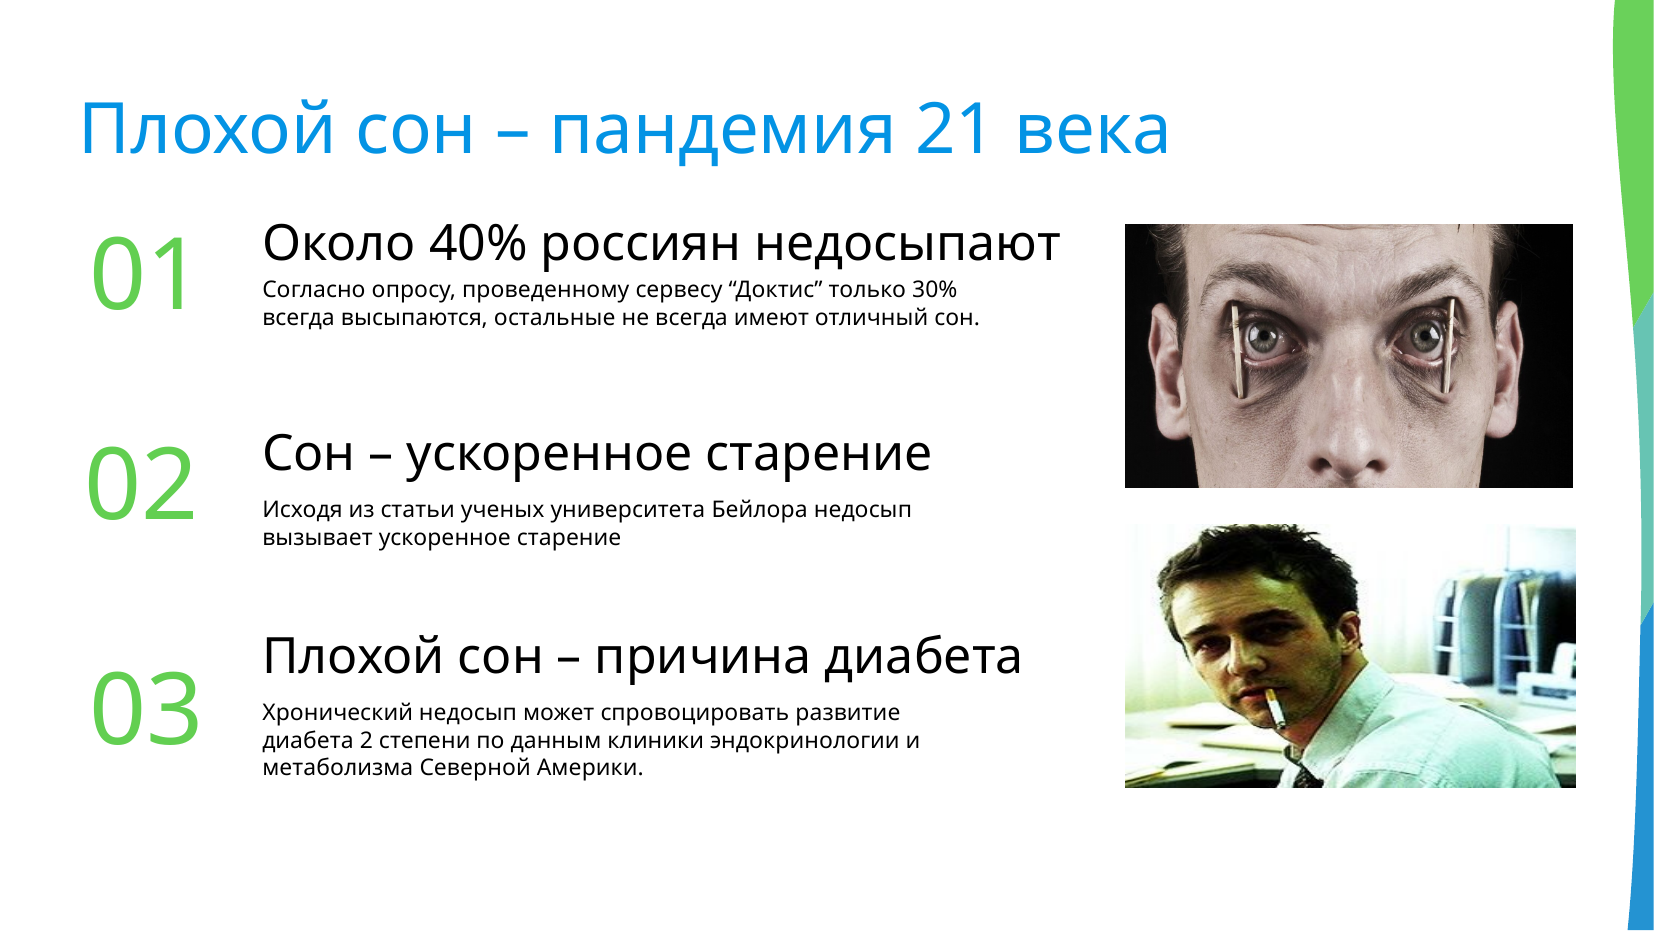

Плохой сон – пандемия 21 века
01
Около 40% россиян недосыпают
Согласно опросу, проведенному сервесу “Доктис” только 30% всегда высыпаются, остальные не всегда имеют отличный сон.
02
Сон – ускоренное старение
Исходя из статьи ученых университета Бейлора недосып вызывает ускоренное старение
Плохой сон – причина диабета
03
Хронический недосып может спровоцировать развитие диабета 2 степени по данным клиники эндокринологии и метаболизма Северной Америки.